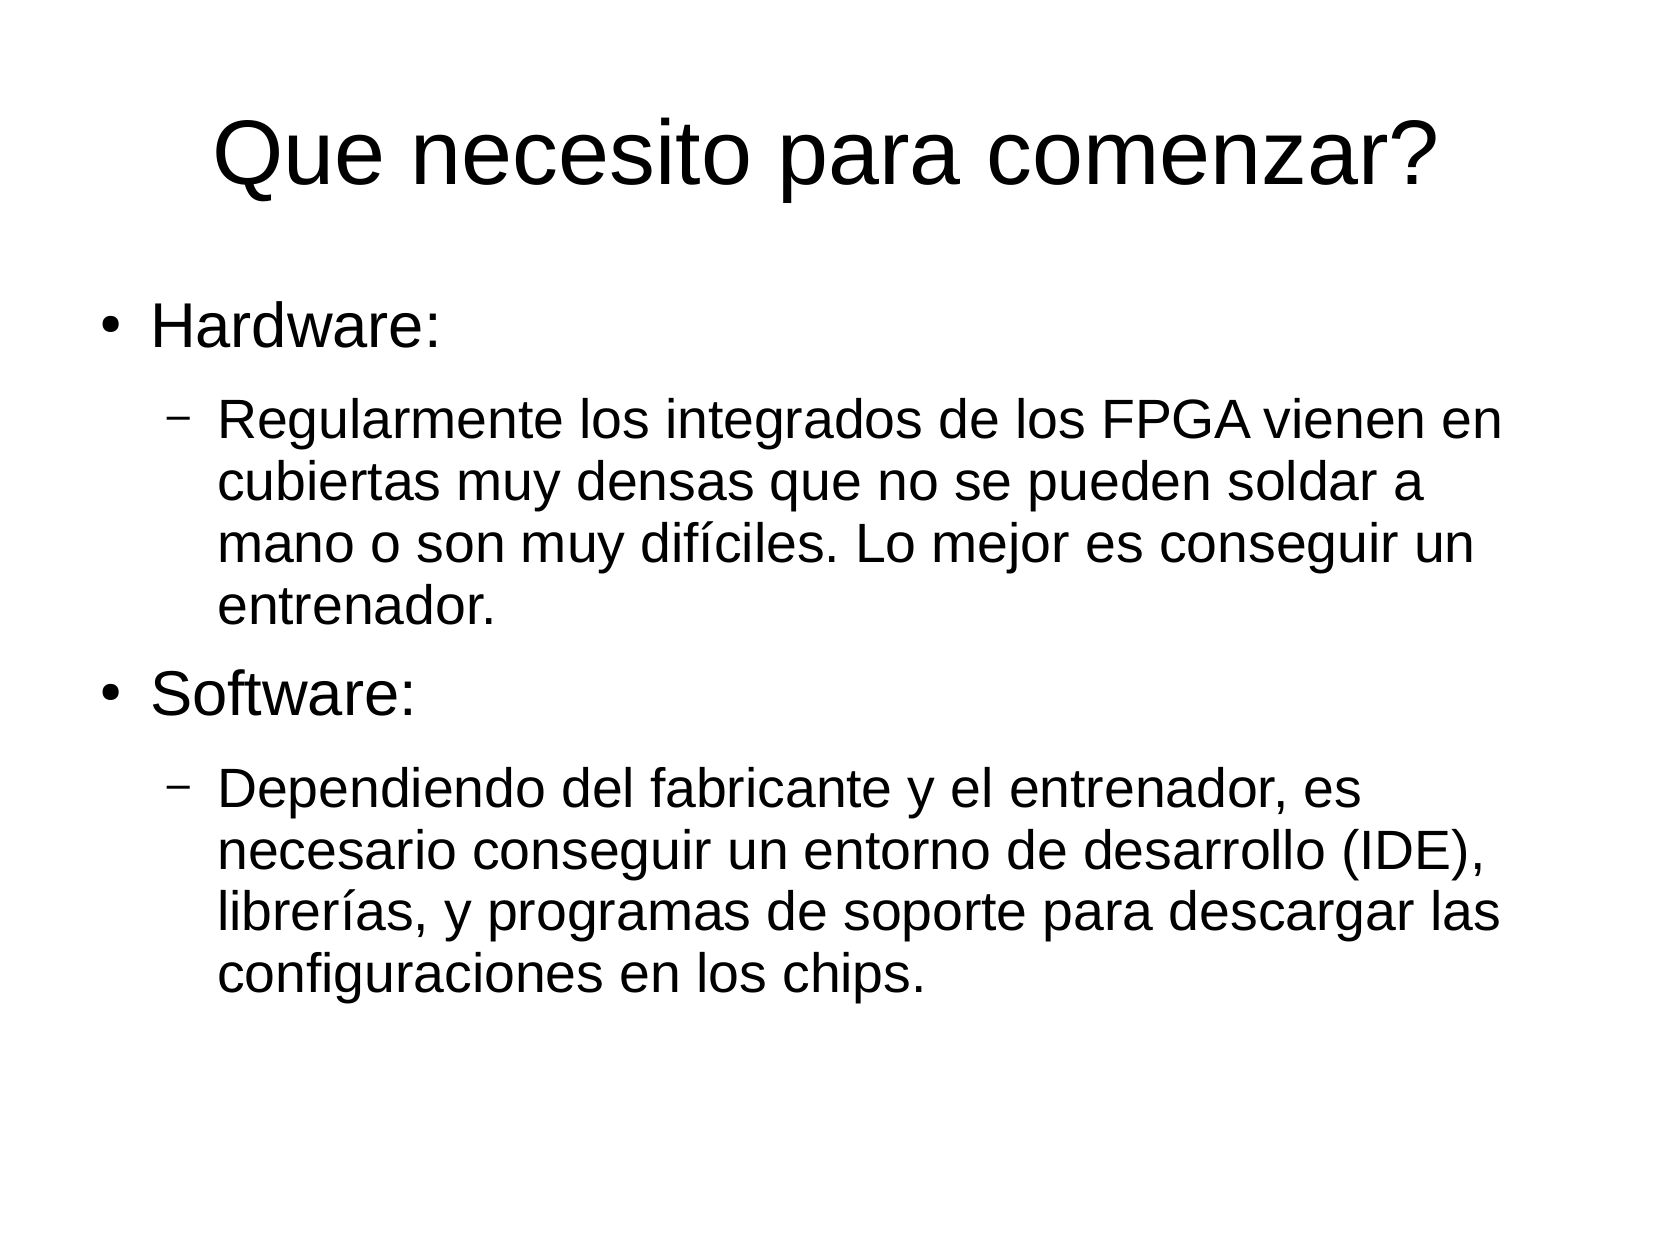

# Que necesito para comenzar?
Hardware:
Regularmente los integrados de los FPGA vienen en cubiertas muy densas que no se pueden soldar a mano o son muy difíciles. Lo mejor es conseguir un entrenador.
Software:
Dependiendo del fabricante y el entrenador, es necesario conseguir un entorno de desarrollo (IDE), librerías, y programas de soporte para descargar las configuraciones en los chips.